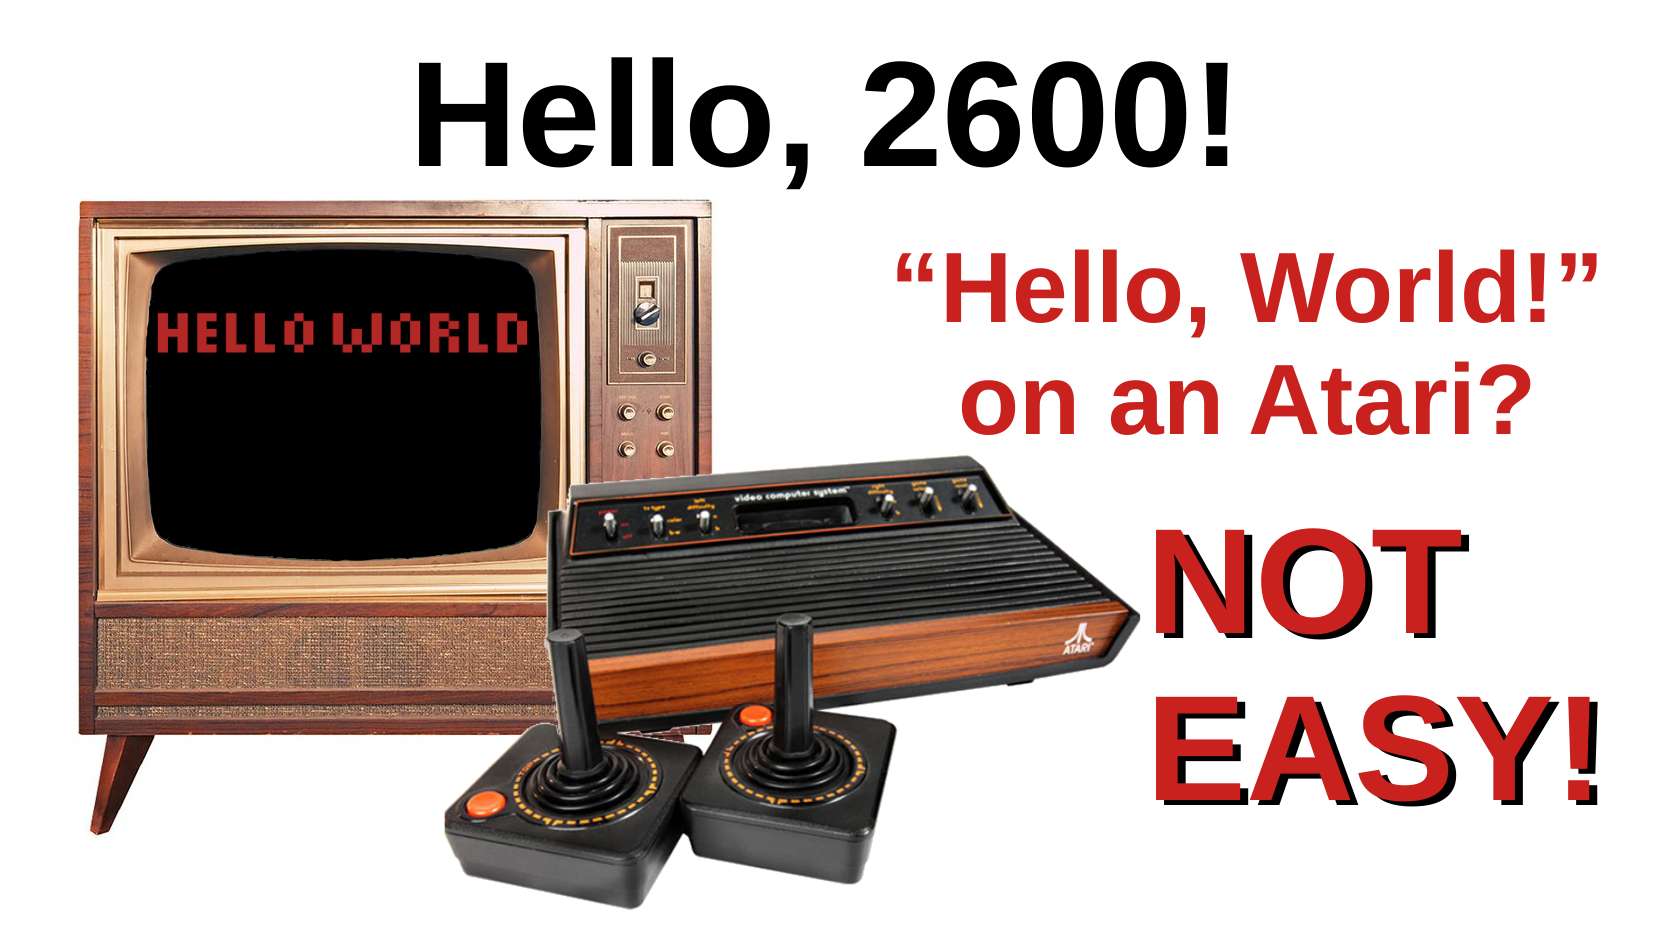

# Hello, 2600!
“Hello, World!”
on an Atari?
NOT
EASY!
NOT
EASY!